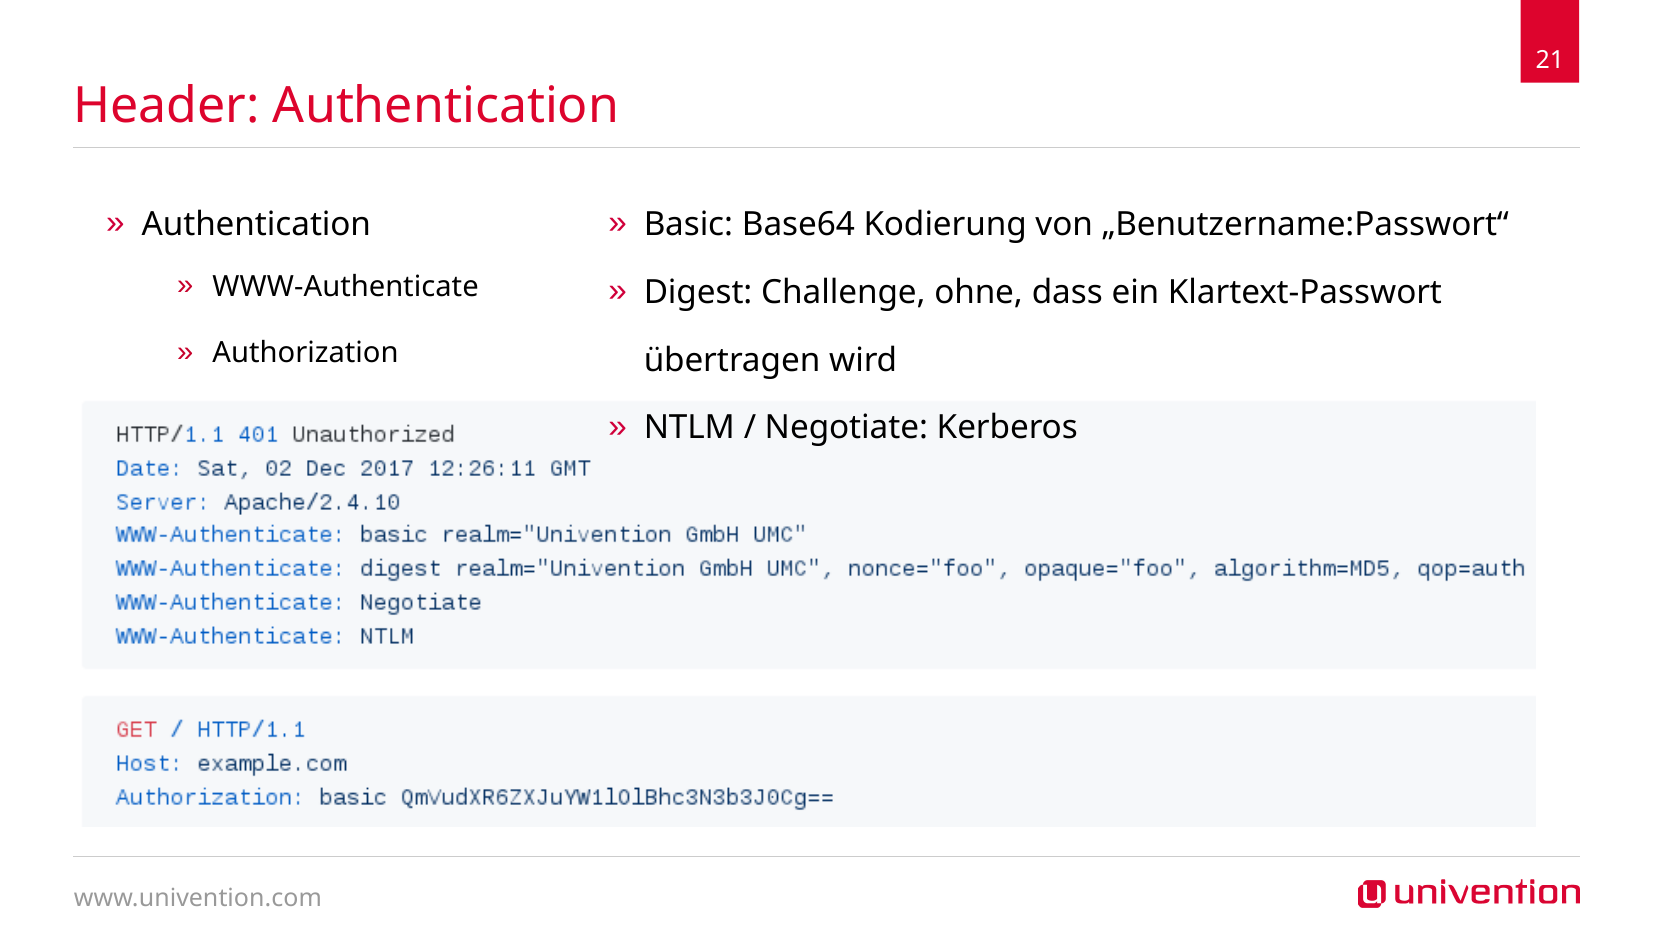

# Header: Authentication
Authentication
WWW-Authenticate
Authorization
Basic: Base64 Kodierung von „Benutzername:Passwort“
Digest: Challenge, ohne, dass ein Klartext-Passwort übertragen wird
NTLM / Negotiate: Kerberos